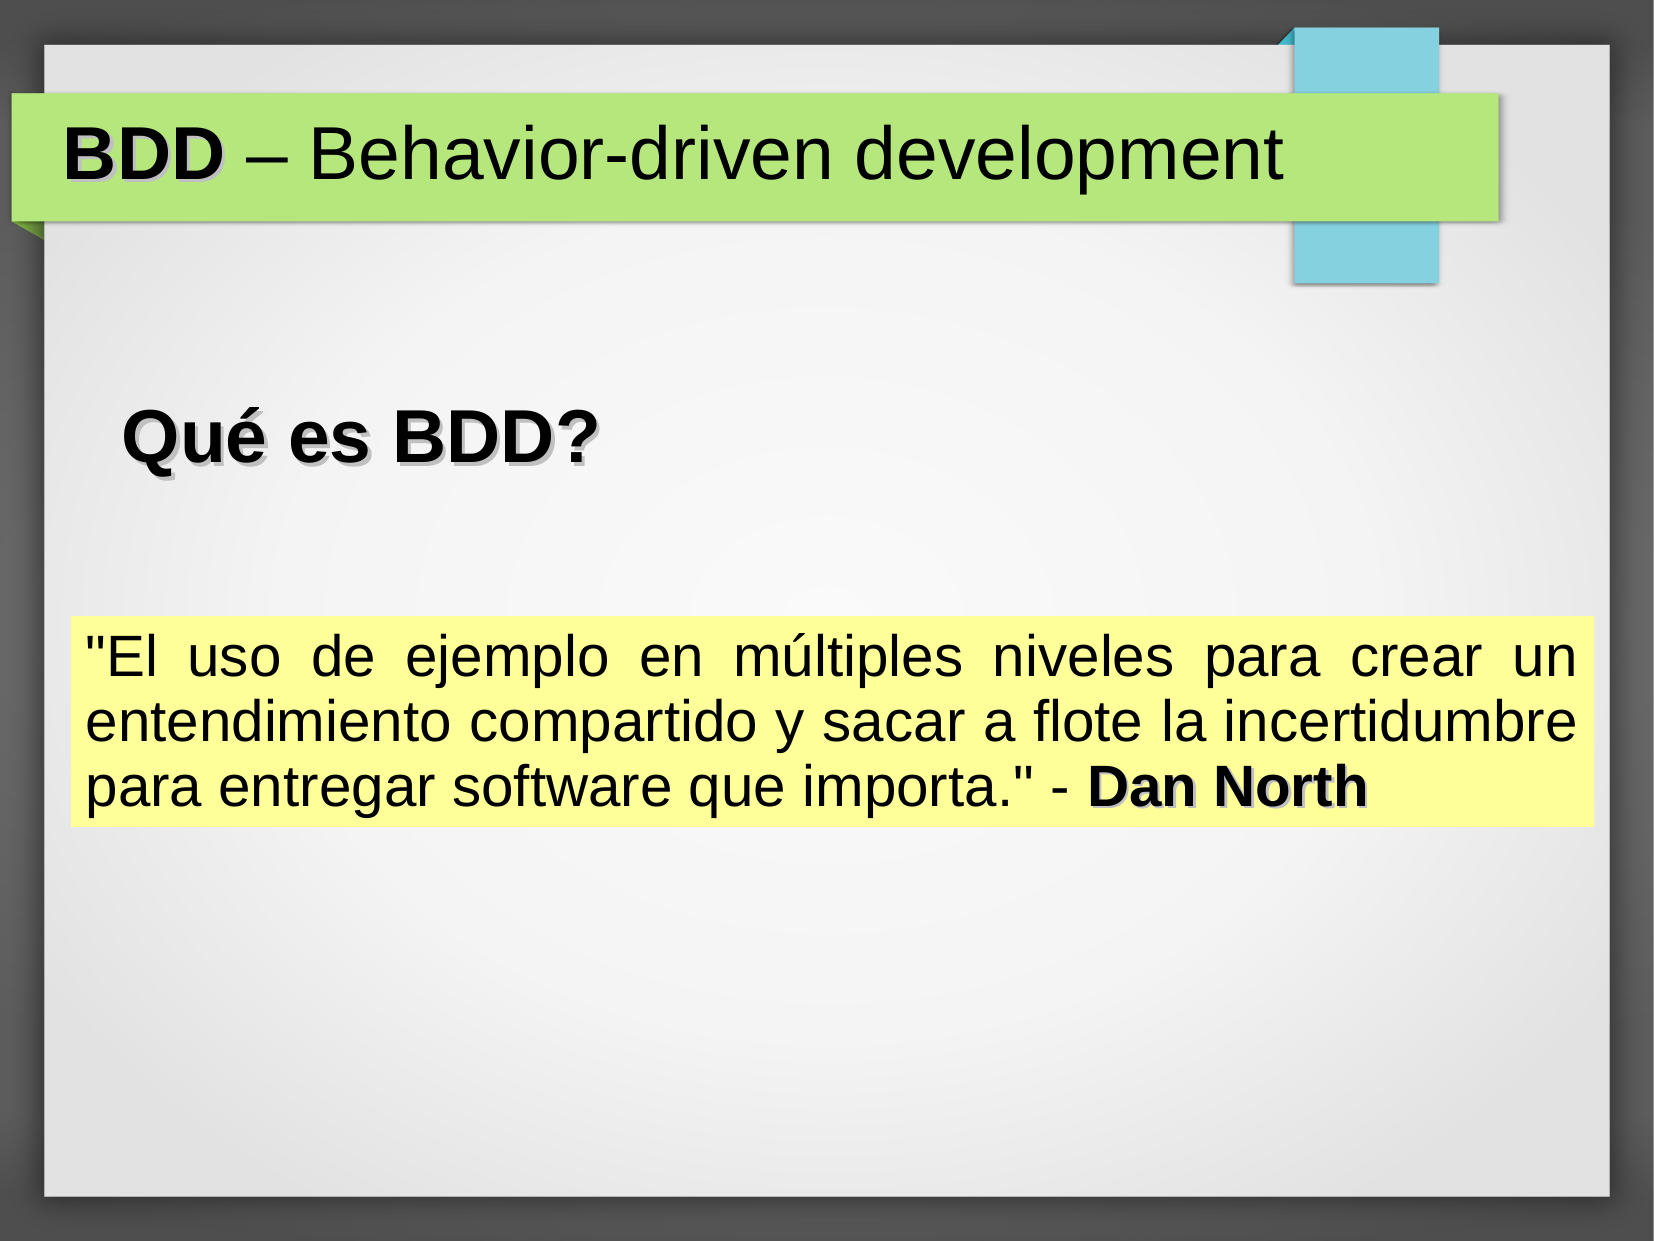

# BDD – Behavior-driven development
Qué es BDD?
"El uso de ejemplo en múltiples niveles para crear un entendimiento compartido y sacar a flote la incertidumbre para entregar software que importa." - Dan North